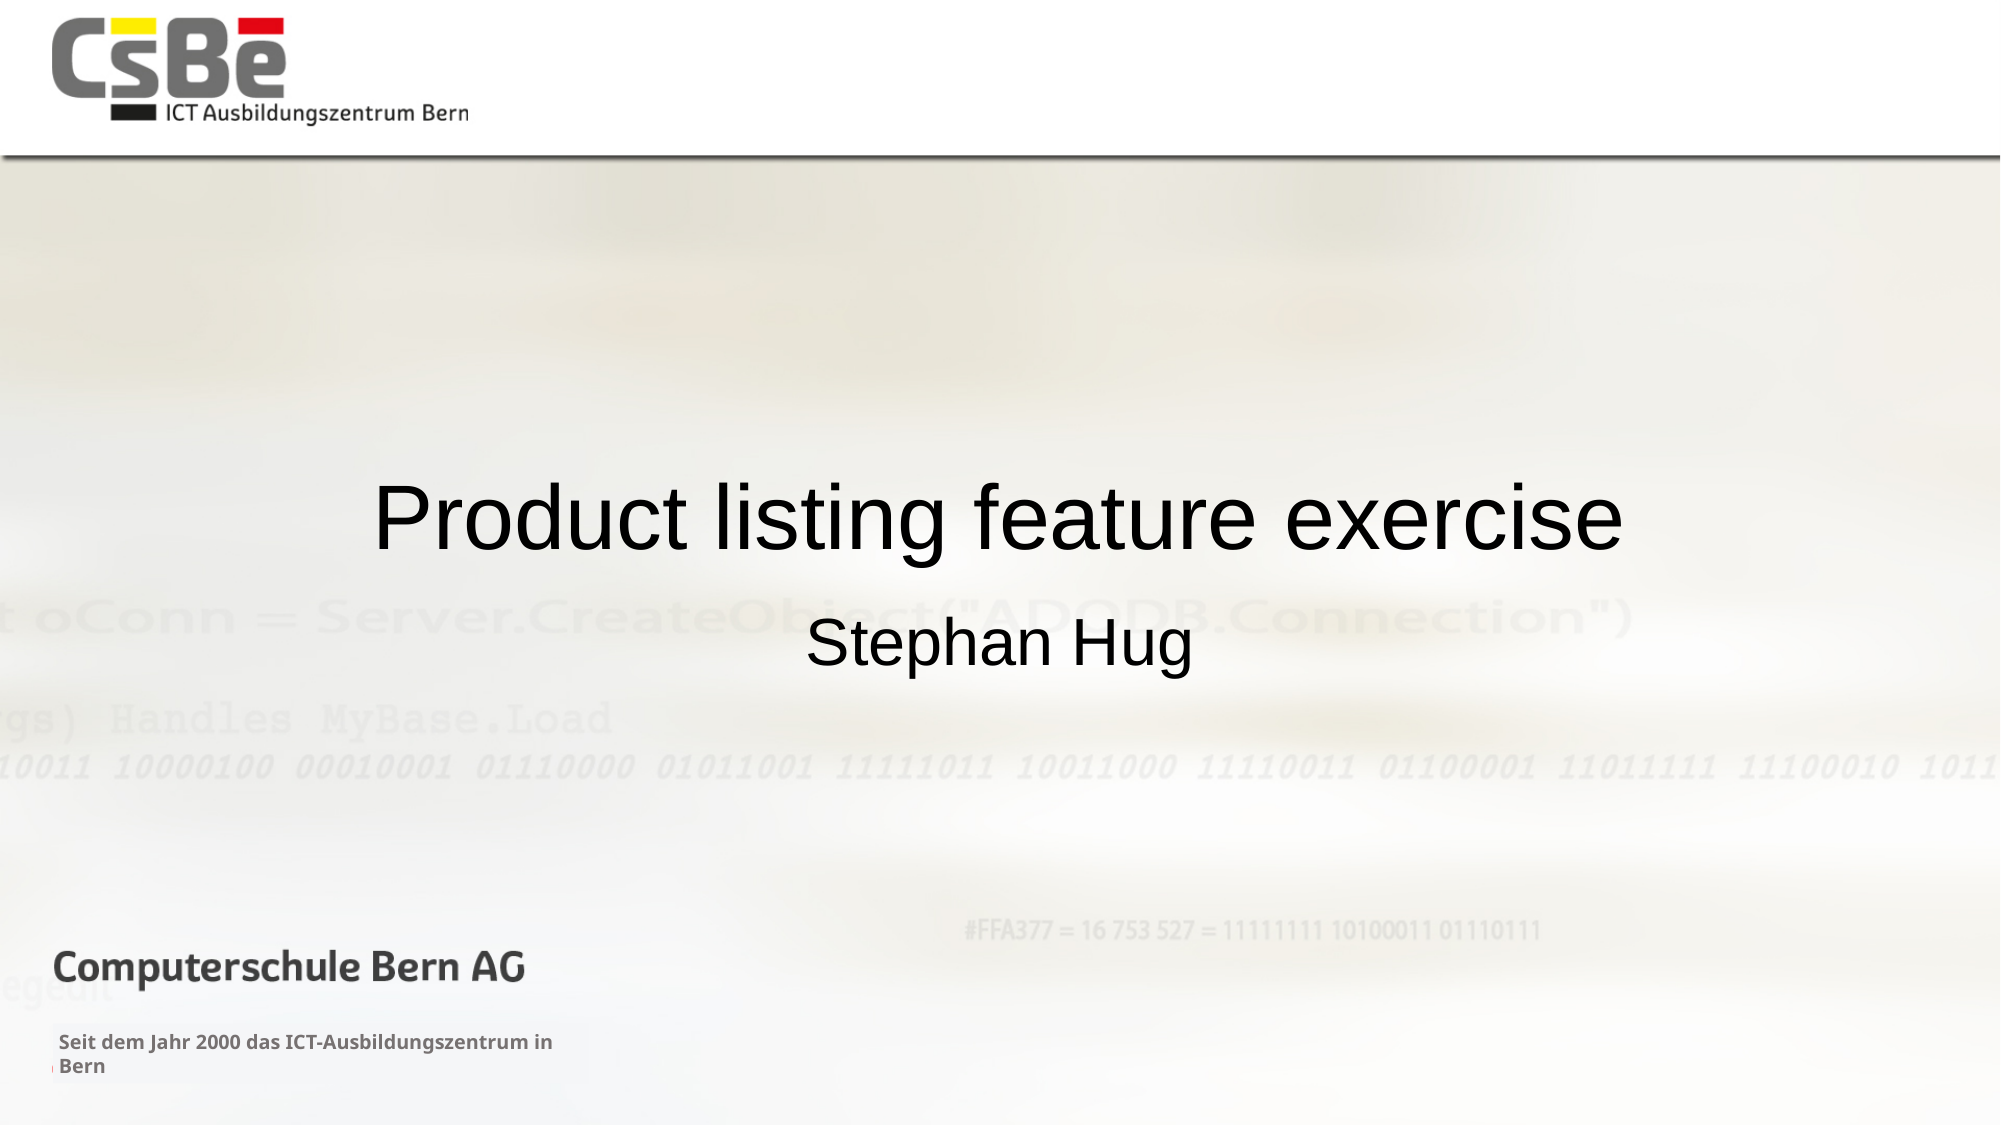

# Product listing feature exercise
Stephan Hug